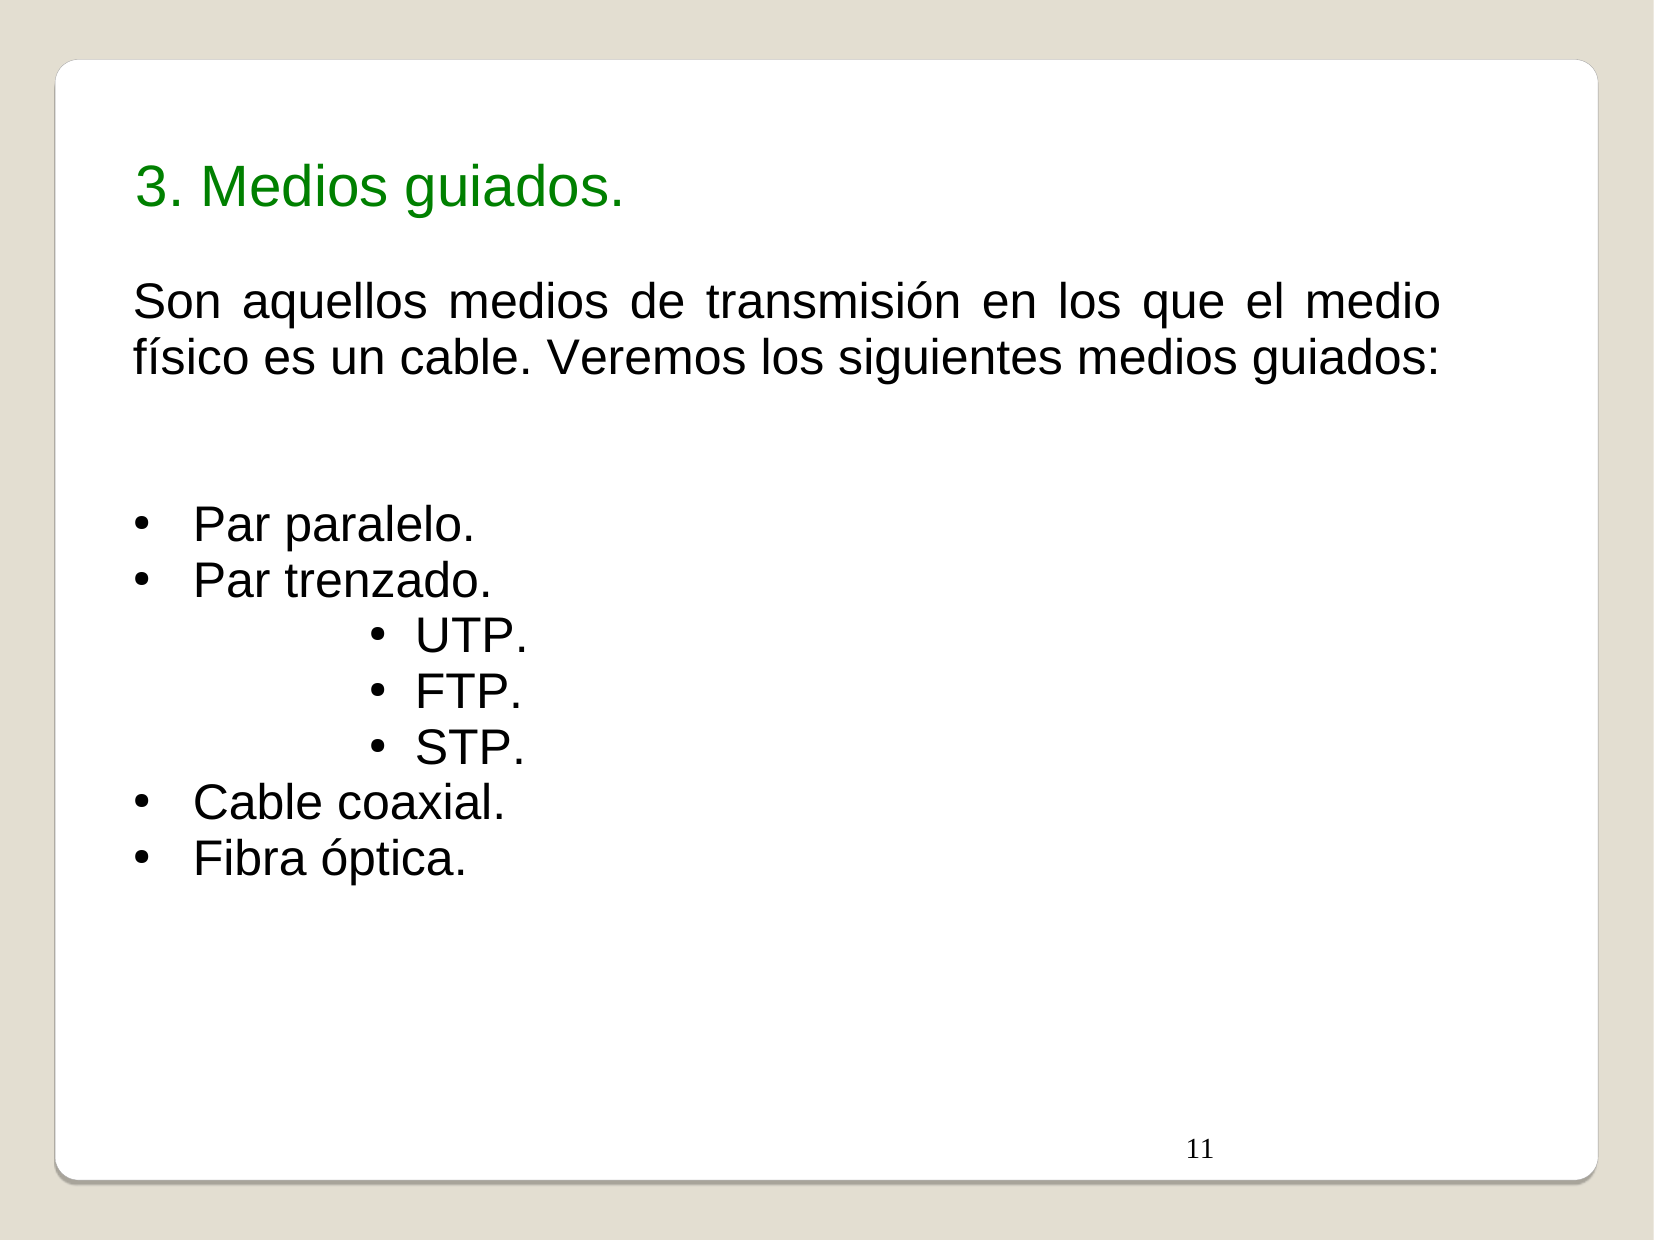

3. Medios guiados.
Son aquellos medios de transmisión en los que el medio físico es un cable. Veremos los siguientes medios guiados:
 Par paralelo.
 Par trenzado.
 UTP.
 FTP.
 STP.
 Cable coaxial.
 Fibra óptica.
#